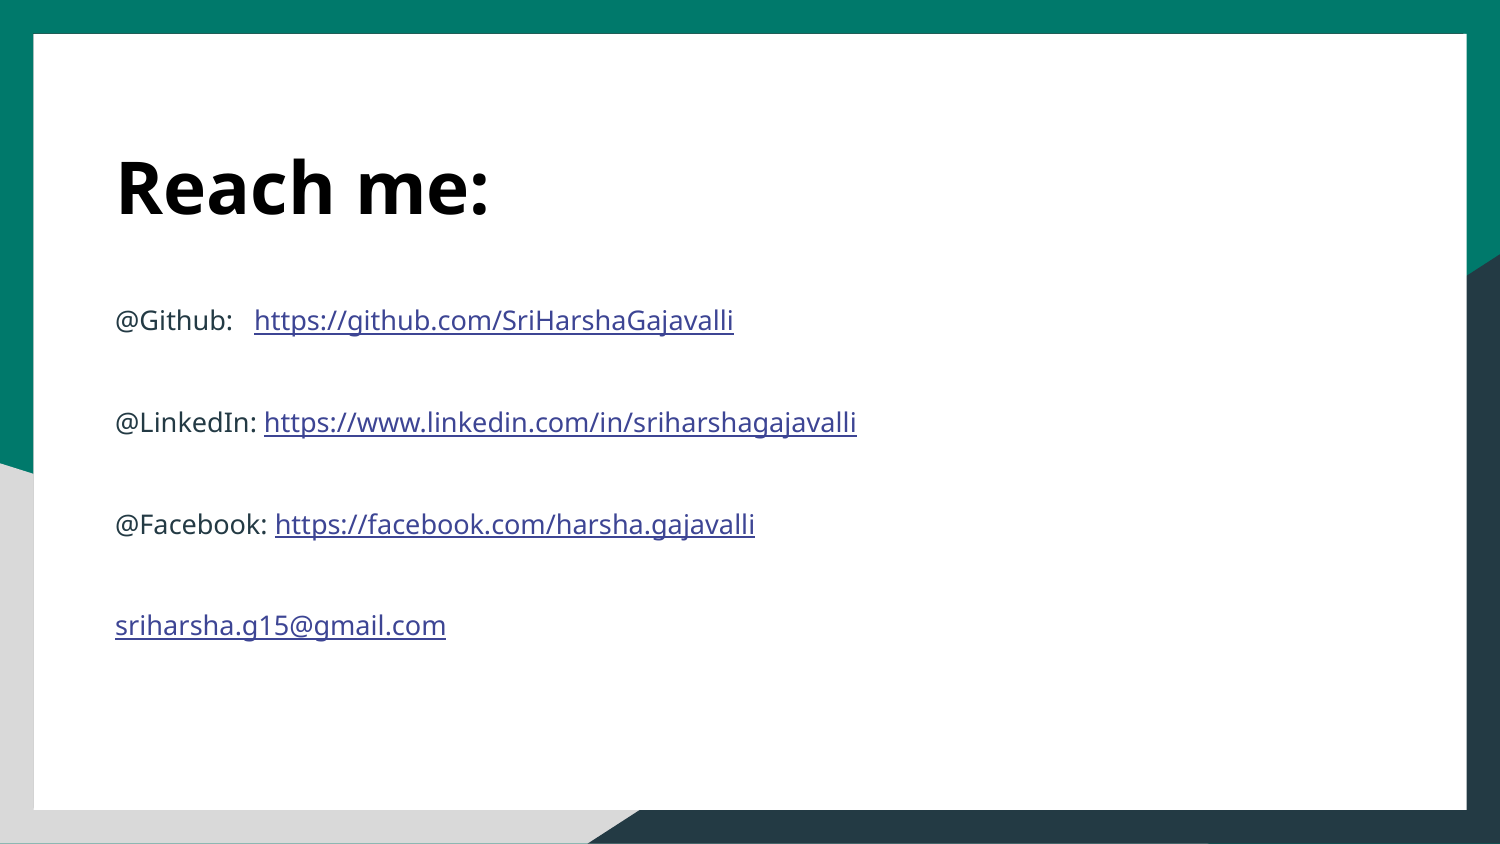

Reach me:
# @Github: https://github.com/SriHarshaGajavalli
@LinkedIn: https://www.linkedin.com/in/sriharshagajavalli
@Facebook: https://facebook.com/harsha.gajavalli
sriharsha.g15@gmail.com